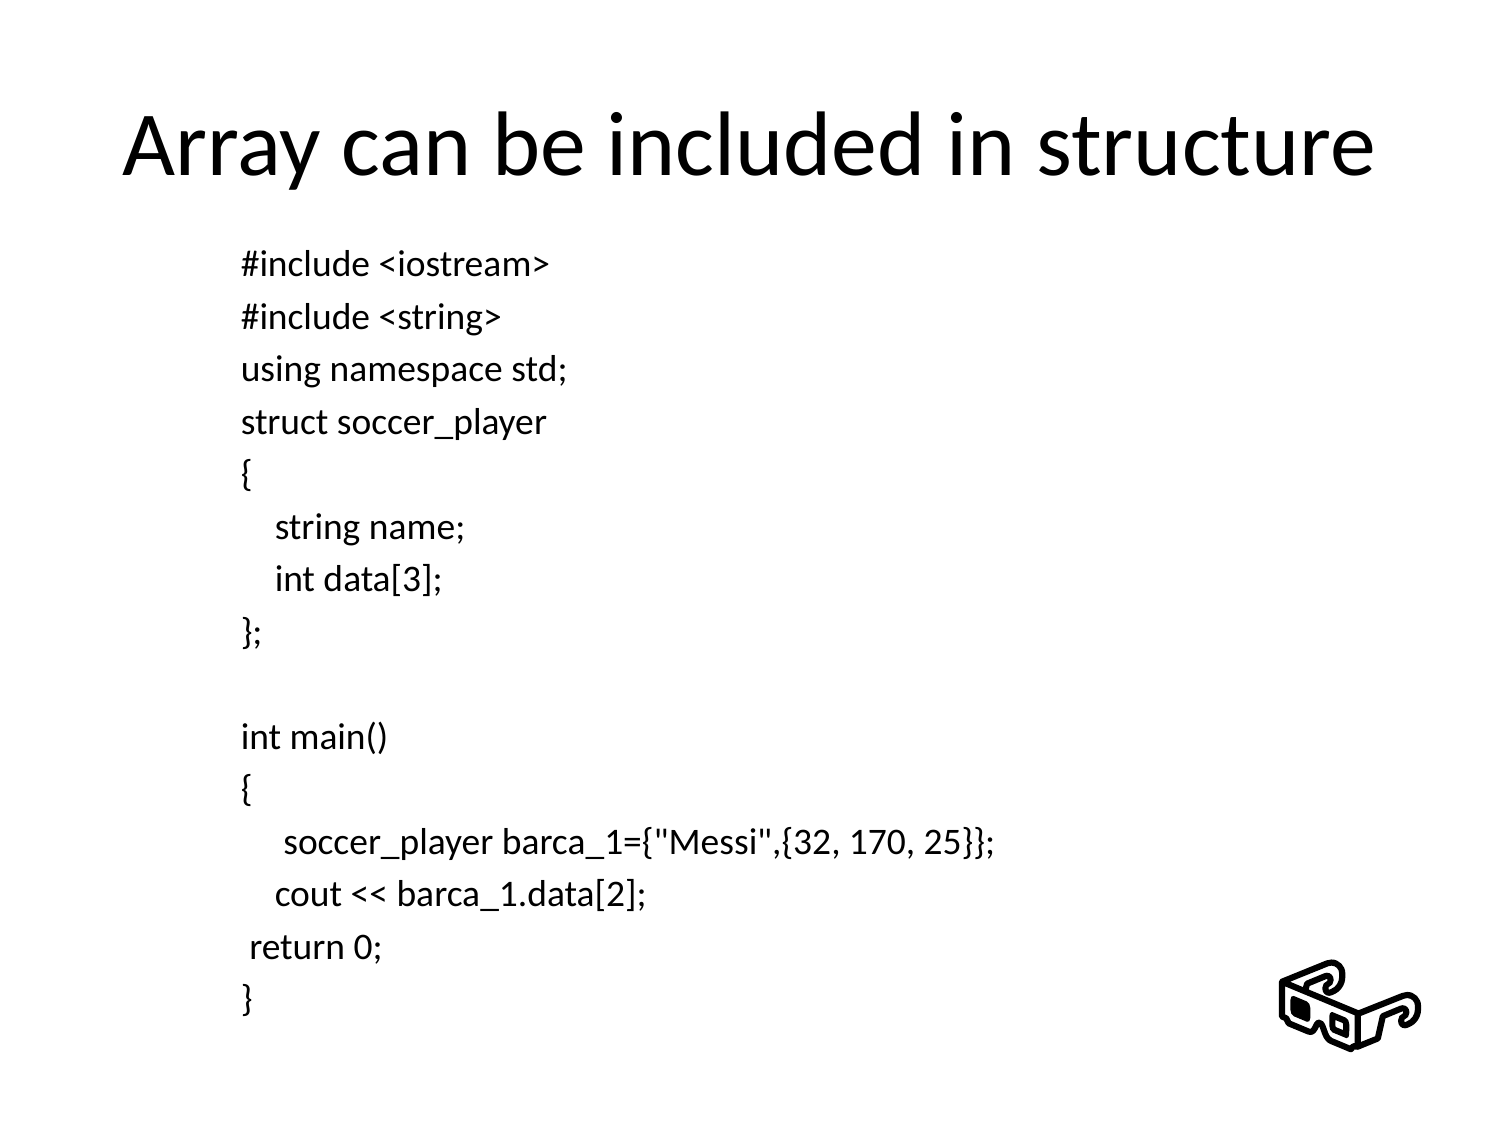

# Array can be included in structure
#include <iostream>
#include <string>
using namespace std;
struct soccer_player
{
 string name;
 int data[3];
};
int main()
{
 soccer_player barca_1={"Messi",{32, 170, 25}};
 cout << barca_1.data[2];
 return 0;
}